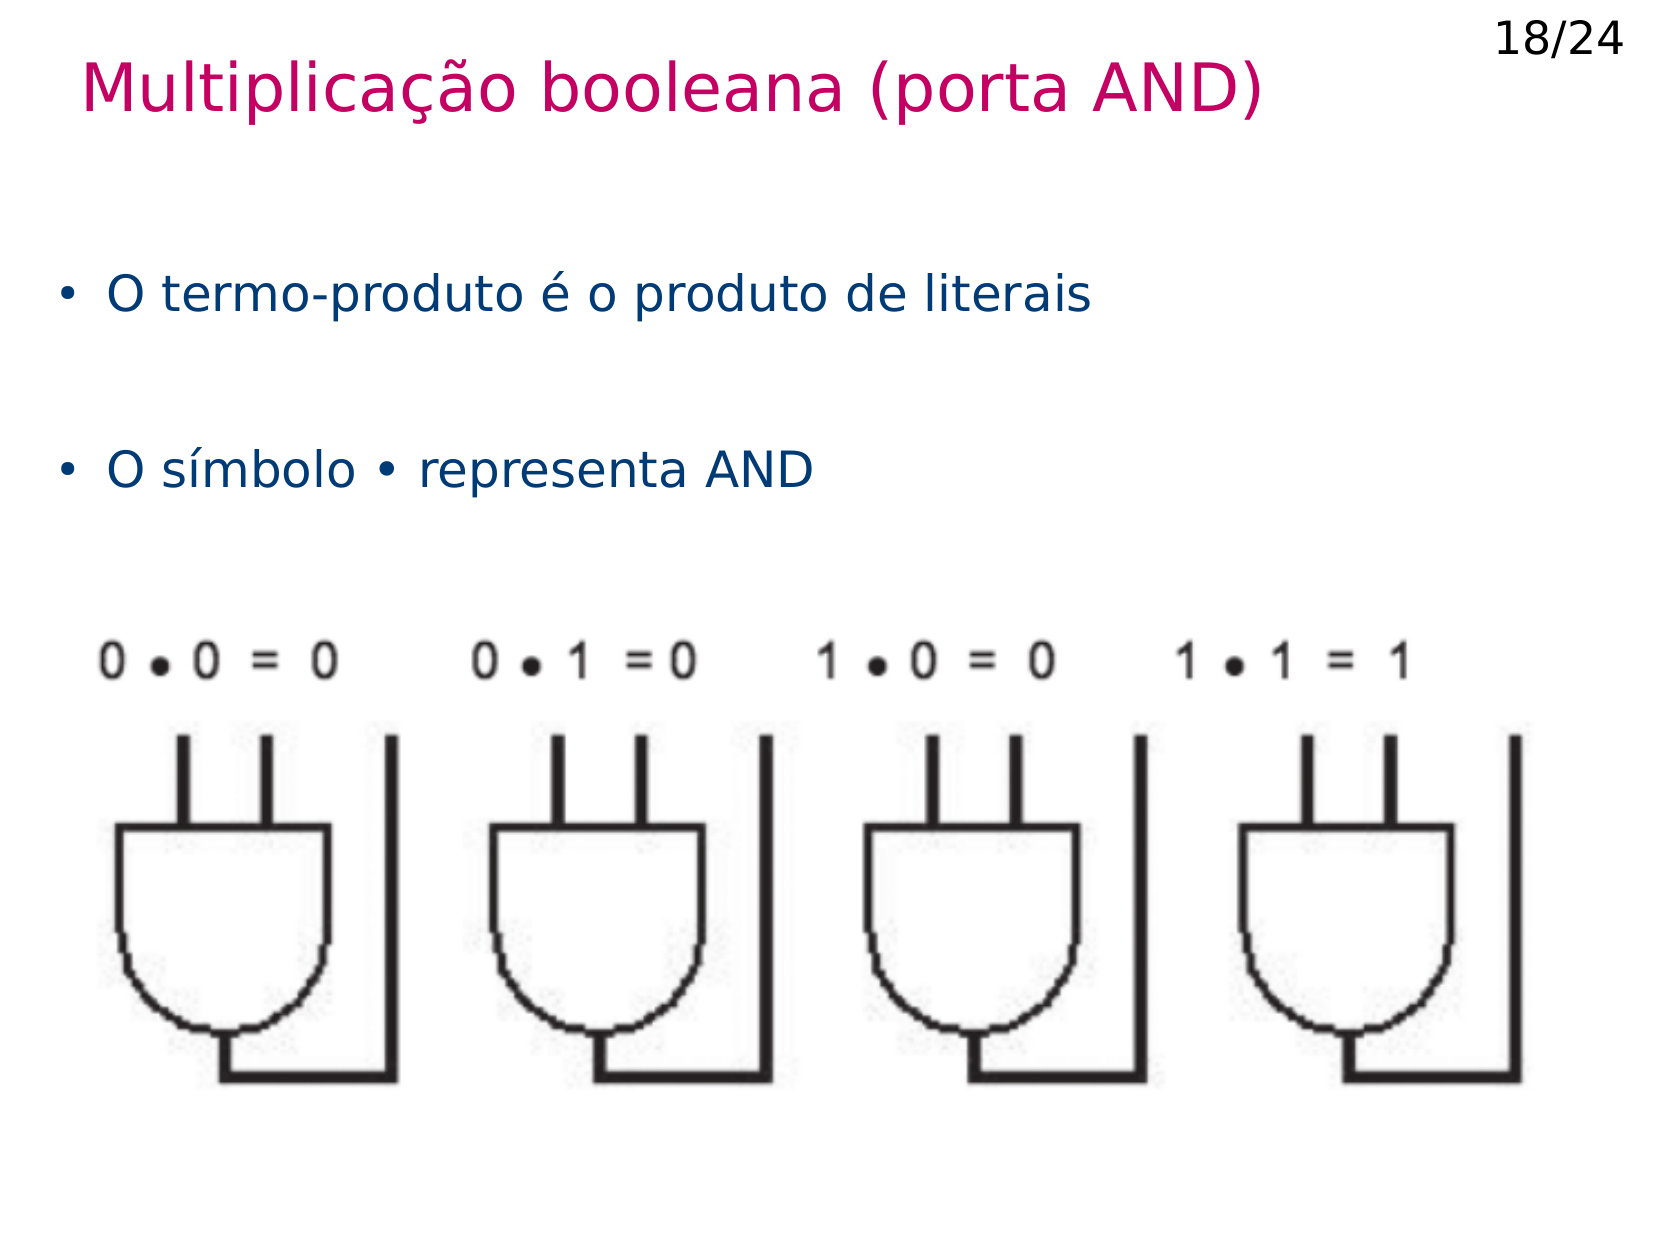

18
# Multiplicação booleana (porta AND)
O termo-produto é o produto de literais
O símbolo • representa AND